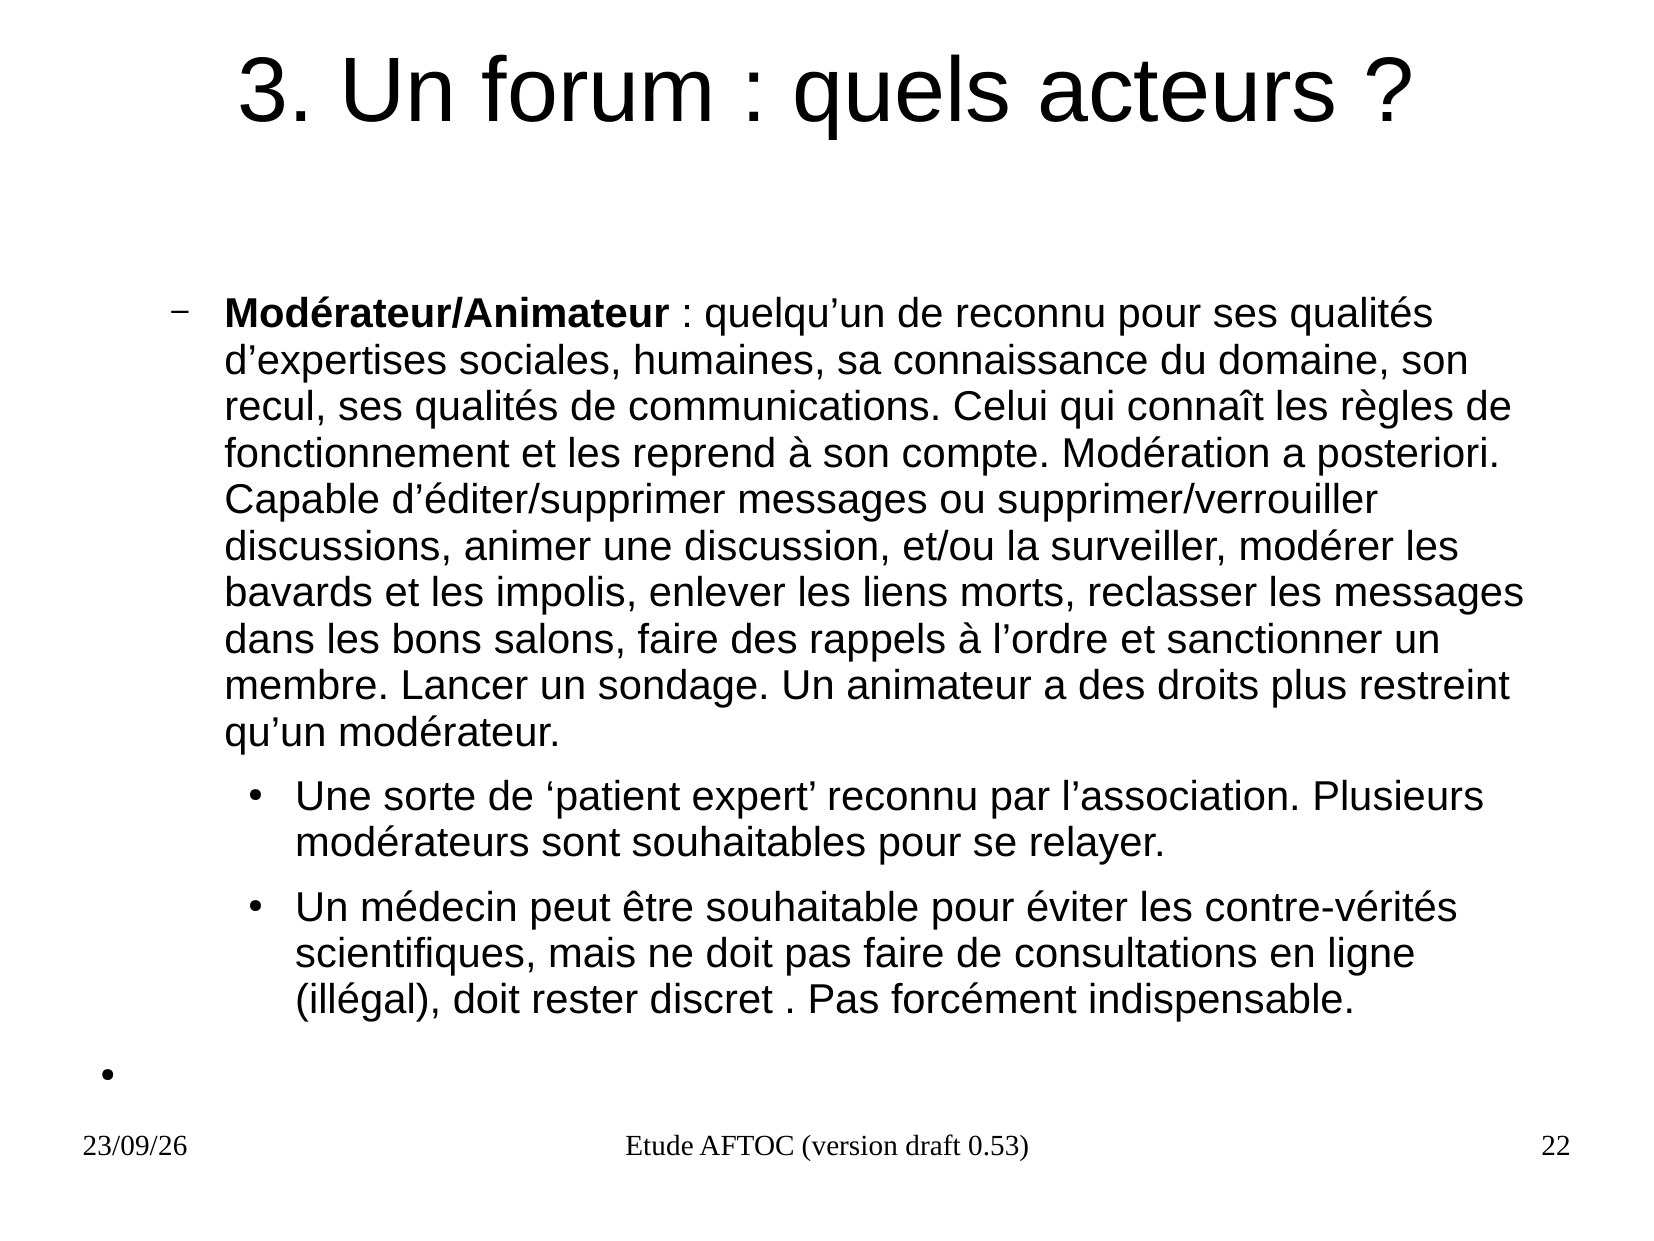

3. Un forum : quels acteurs ?
# Modérateur/Animateur : quelqu’un de reconnu pour ses qualités d’expertises sociales, humaines, sa connaissance du domaine, son recul, ses qualités de communications. Celui qui connaît les règles de fonctionnement et les reprend à son compte. Modération a posteriori. Capable d’éditer/supprimer messages ou supprimer/verrouiller discussions, animer une discussion, et/ou la surveiller, modérer les bavards et les impolis, enlever les liens morts, reclasser les messages dans les bons salons, faire des rappels à l’ordre et sanctionner un membre. Lancer un sondage. Un animateur a des droits plus restreint qu’un modérateur.
Une sorte de ‘patient expert’ reconnu par l’association. Plusieurs modérateurs sont souhaitables pour se relayer.
Un médecin peut être souhaitable pour éviter les contre-vérités scientifiques, mais ne doit pas faire de consultations en ligne (illégal), doit rester discret . Pas forcément indispensable.
Etude AFTOC (version draft 0.53)
22